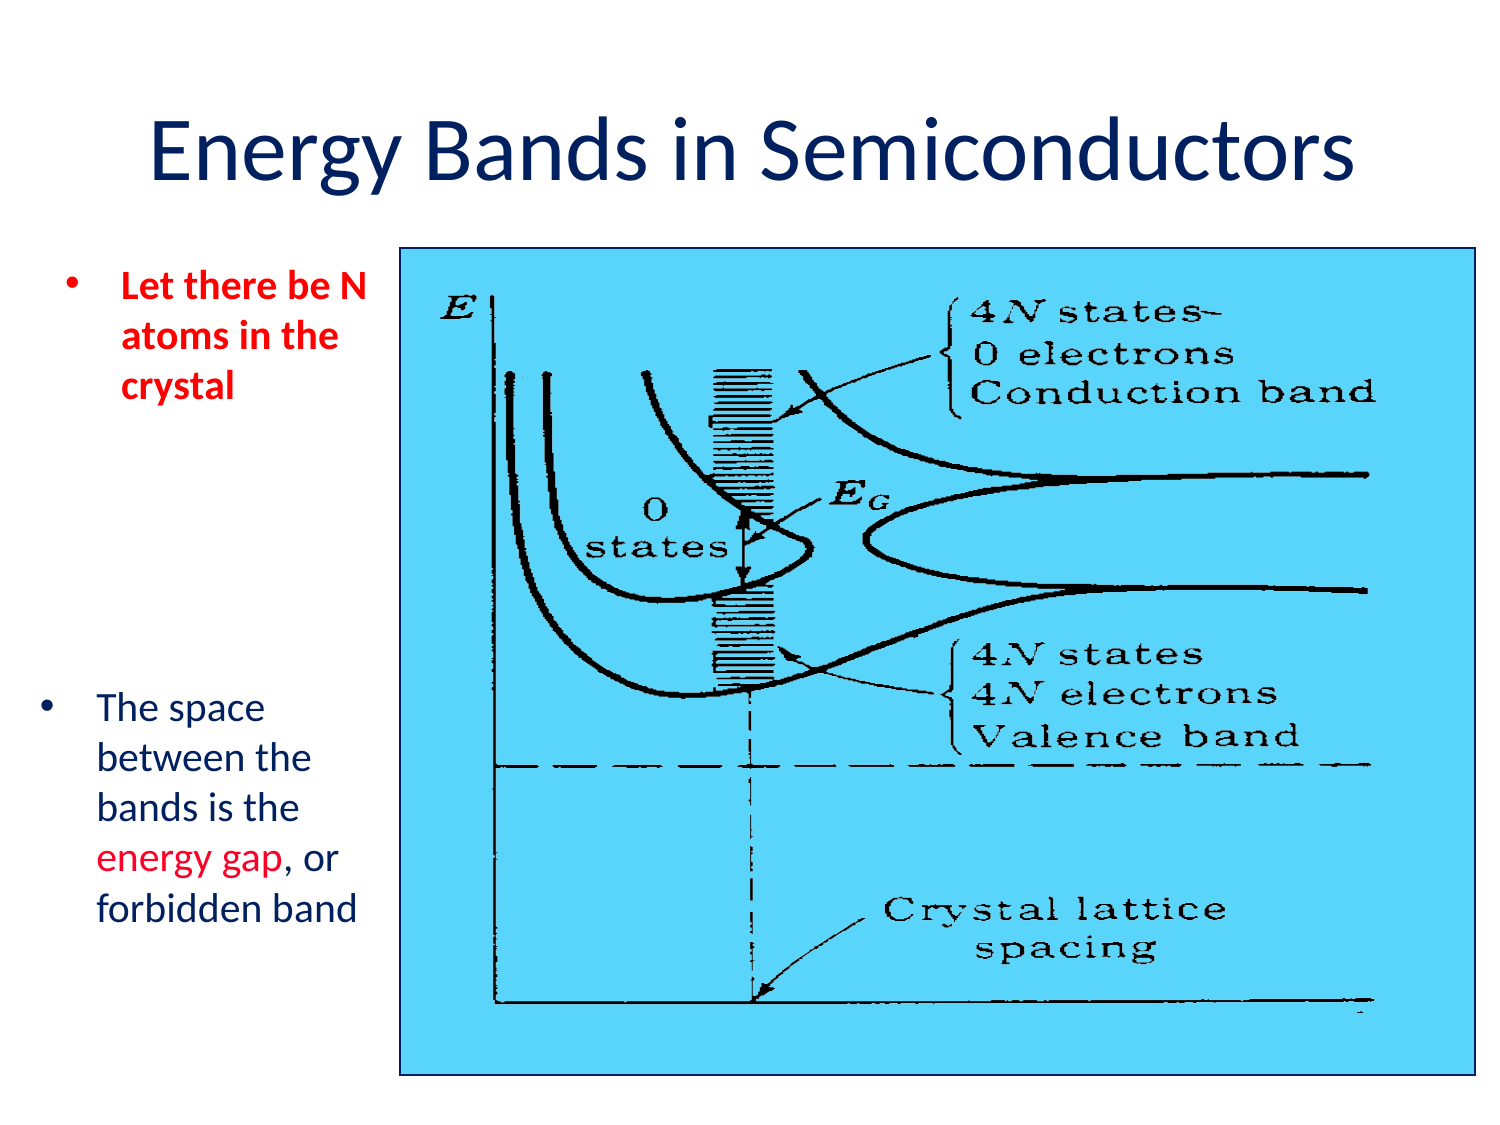

# Energy Bands in Semiconductors
Let there be N atoms in the crystal
The space between the bands is the energy gap, or forbidden band